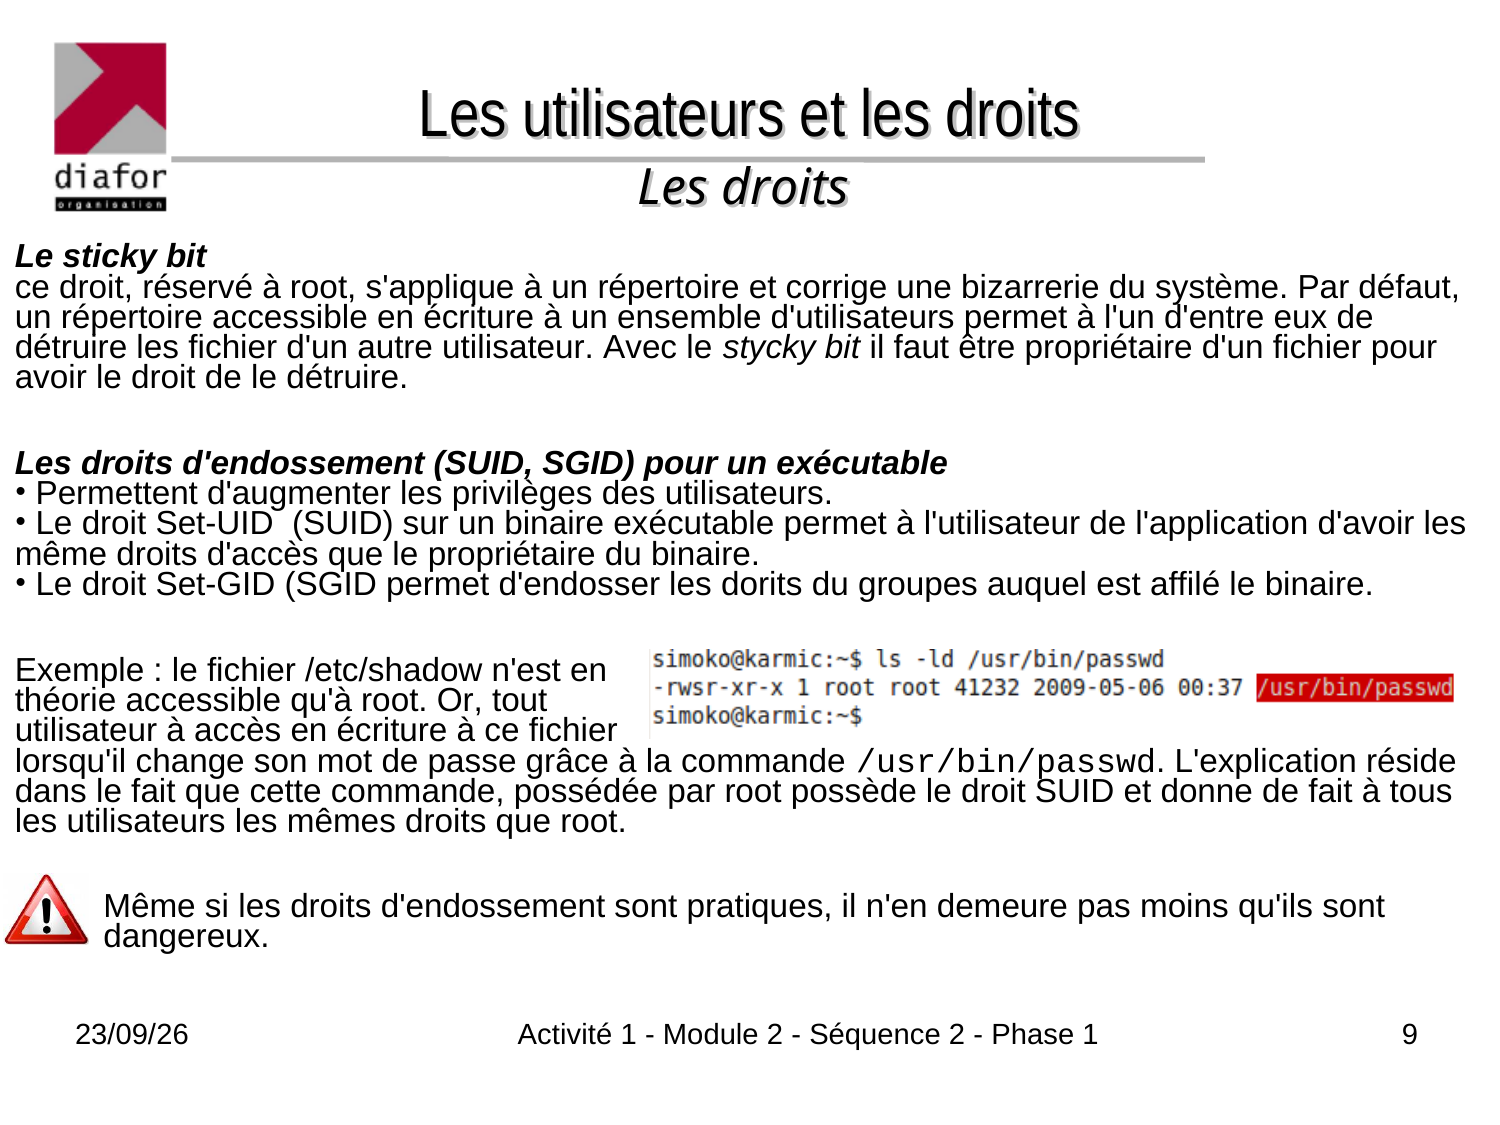

# Les utilisateurs et les droits Les droits
Le sticky bit
ce droit, réservé à root, s'applique à un répertoire et corrige une bizarrerie du système. Par défaut,
un répertoire accessible en écriture à un ensemble d'utilisateurs permet à l'un d'entre eux de
détruire les fichier d'un autre utilisateur. Avec le stycky bit il faut être propriétaire d'un fichier pour
avoir le droit de le détruire.
Les droits d'endossement (SUID, SGID) pour un exécutable
 Permettent d'augmenter les privilèges des utilisateurs.
 Le droit Set-UID (SUID) sur un binaire exécutable permet à l'utilisateur de l'application d'avoir les
même droits d'accès que le propriétaire du binaire.
 Le droit Set-GID (SGID permet d'endosser les dorits du groupes auquel est affilé le binaire.
Exemple : le fichier /etc/shadow n'est en
théorie accessible qu'à root. Or, tout
utilisateur à accès en écriture à ce fichier
lorsqu'il change son mot de passe grâce à la commande /usr/bin/passwd. L'explication réside
dans le fait que cette commande, possédée par root possède le droit SUID et donne de fait à tous
les utilisateurs les mêmes droits que root.
Même si les droits d'endossement sont pratiques, il n'en demeure pas moins qu'ils sont
dangereux.
Activité 1 - Module 2 - Séquence 2 - Phase 1
9